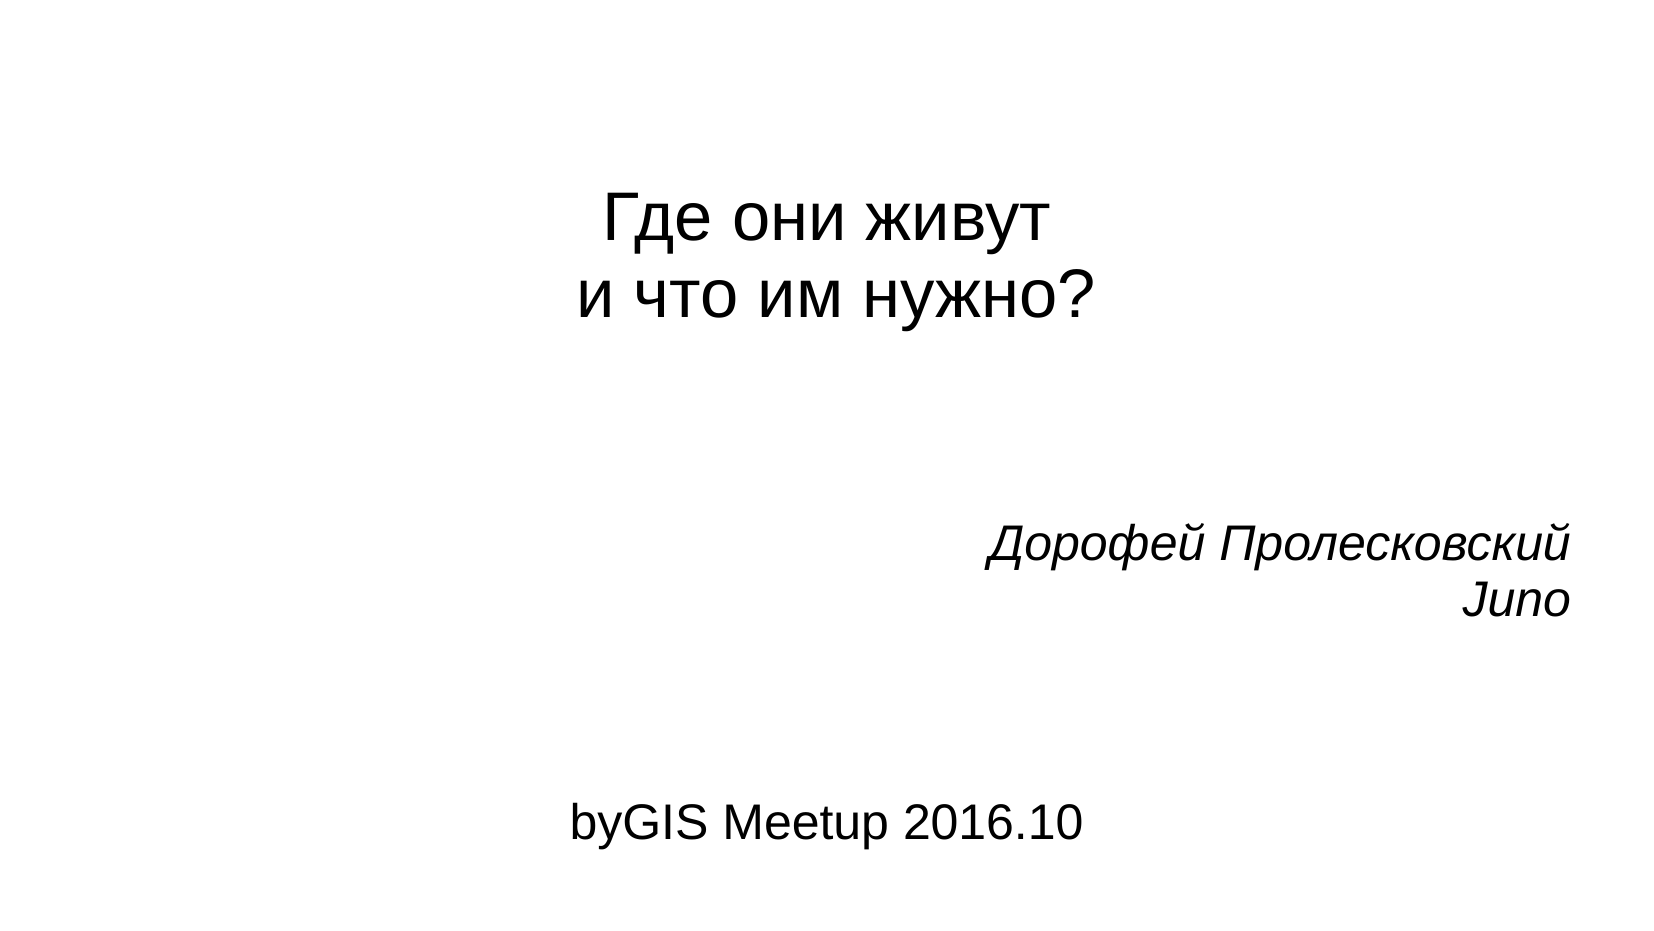

Дорофей Пролесковский
Juno
byGIS Meetup 2016.10
# Где они живут и что им нужно?